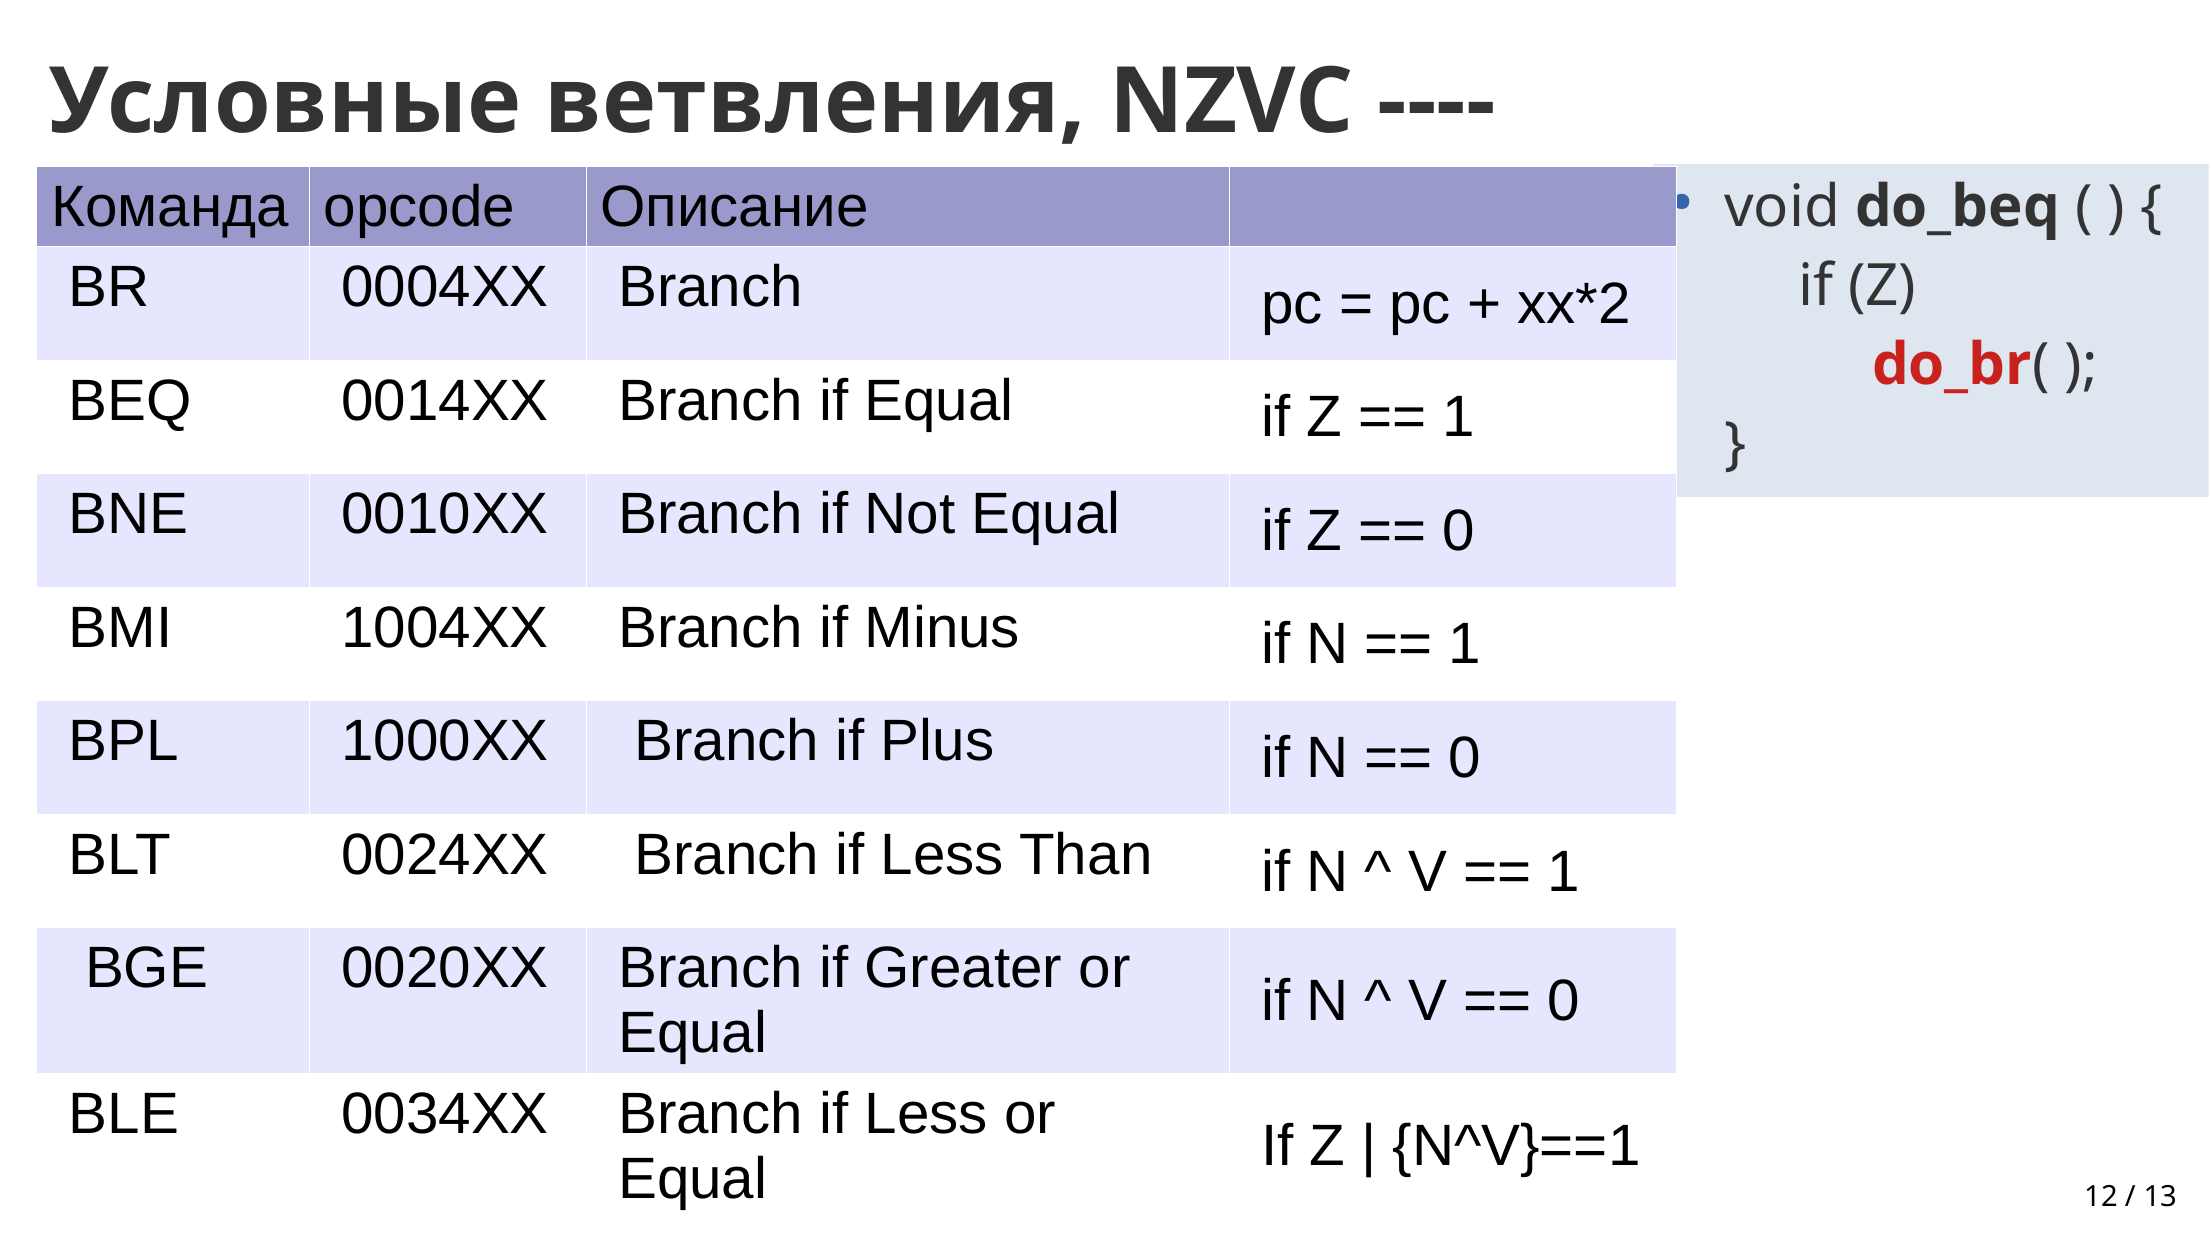

# Условные ветвления, NZVC ----
void do_beq ( ) {
	if (Z)
		do_br( );
}
| Команда | opcode | Описание | |
| --- | --- | --- | --- |
| BR | 0004XX | Branch | pc = pc + xx\*2 |
| BEQ | 0014XX | Branch if Equal | if Z == 1 |
| BNE | 0010XX | Branch if Not Equal | if Z == 0 |
| BMI | 1004XX | Branch if Minus | if N == 1 |
| BPL | 1000XX | Branch if Plus | if N == 0 |
| BLT | 0024XX | Branch if Less Than | if N ^ V == 1 |
| BGE | 0020XX | Branch if Greater or Equal | if N ^ V == 0 |
| BLE | 0034XX | Branch if Less or Equal | If Z | {N^V}==1 |
12